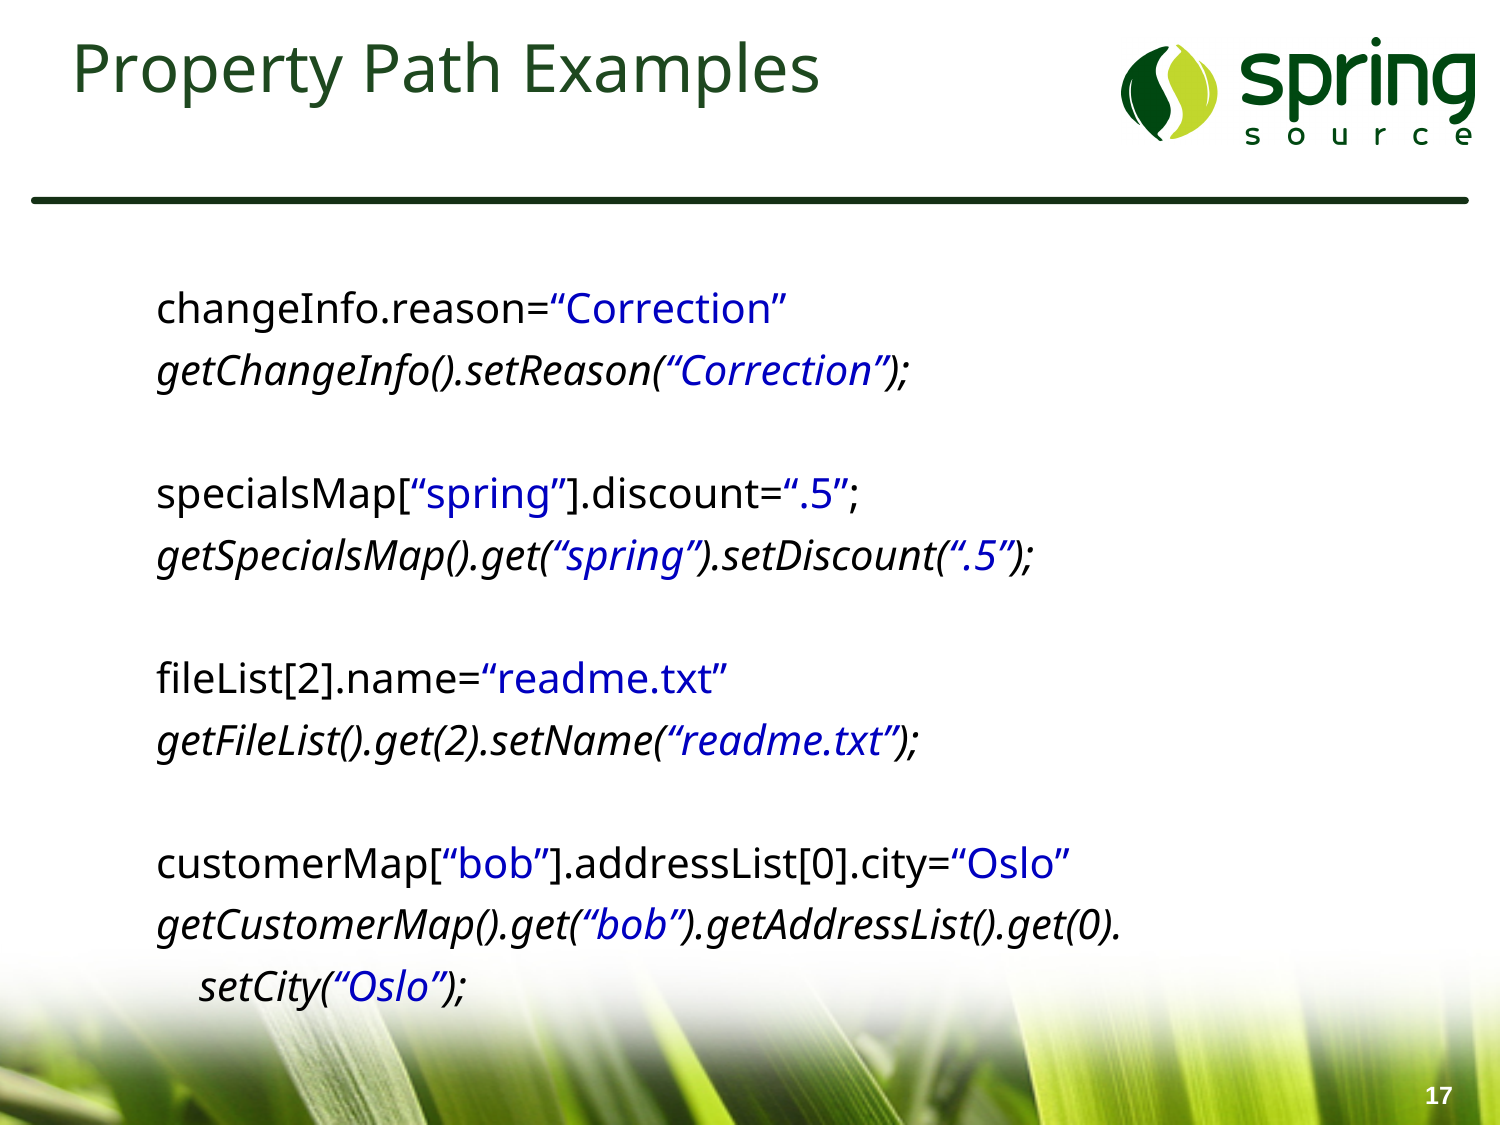

# Property Path Examples
changeInfo.reason=“Correction”
getChangeInfo().setReason(“Correction”);
specialsMap[“spring”].discount=“.5”;
getSpecialsMap().get(“spring”).setDiscount(“.5”);
fileList[2].name=“readme.txt”
getFileList().get(2).setName(“readme.txt”);
customerMap[“bob”].addressList[0].city=“Oslo”
getCustomerMap().get(“bob”).getAddressList().get(0).
 setCity(“Oslo”);